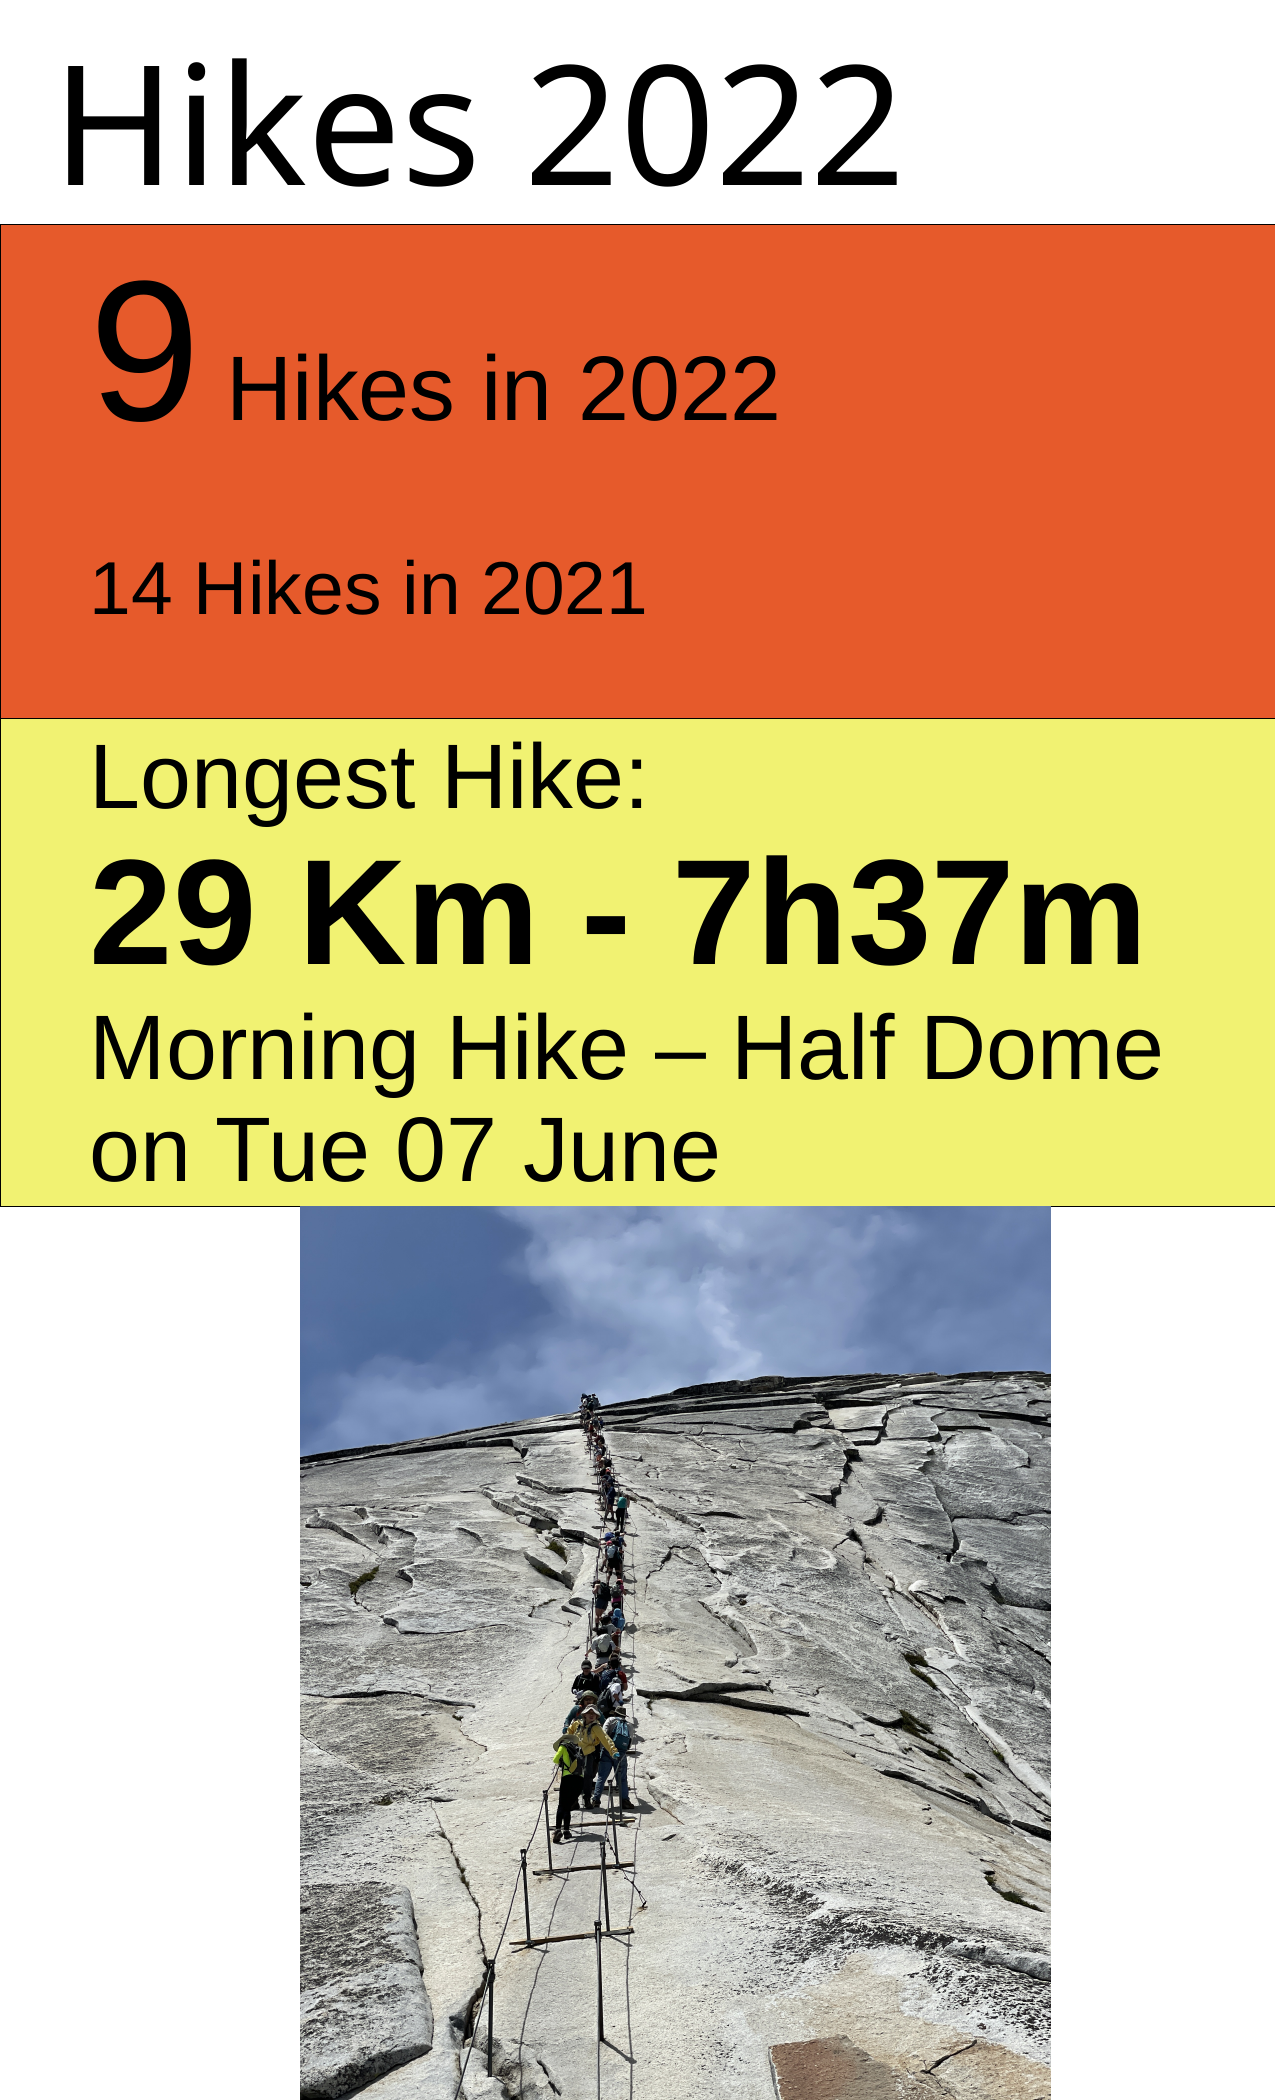

Hikes 2022
9 Hikes in 2022
14 Hikes in 2021
Longest Hike:
29 Km - 7h37m
Morning Hike – Half Dome on Tue 07 June